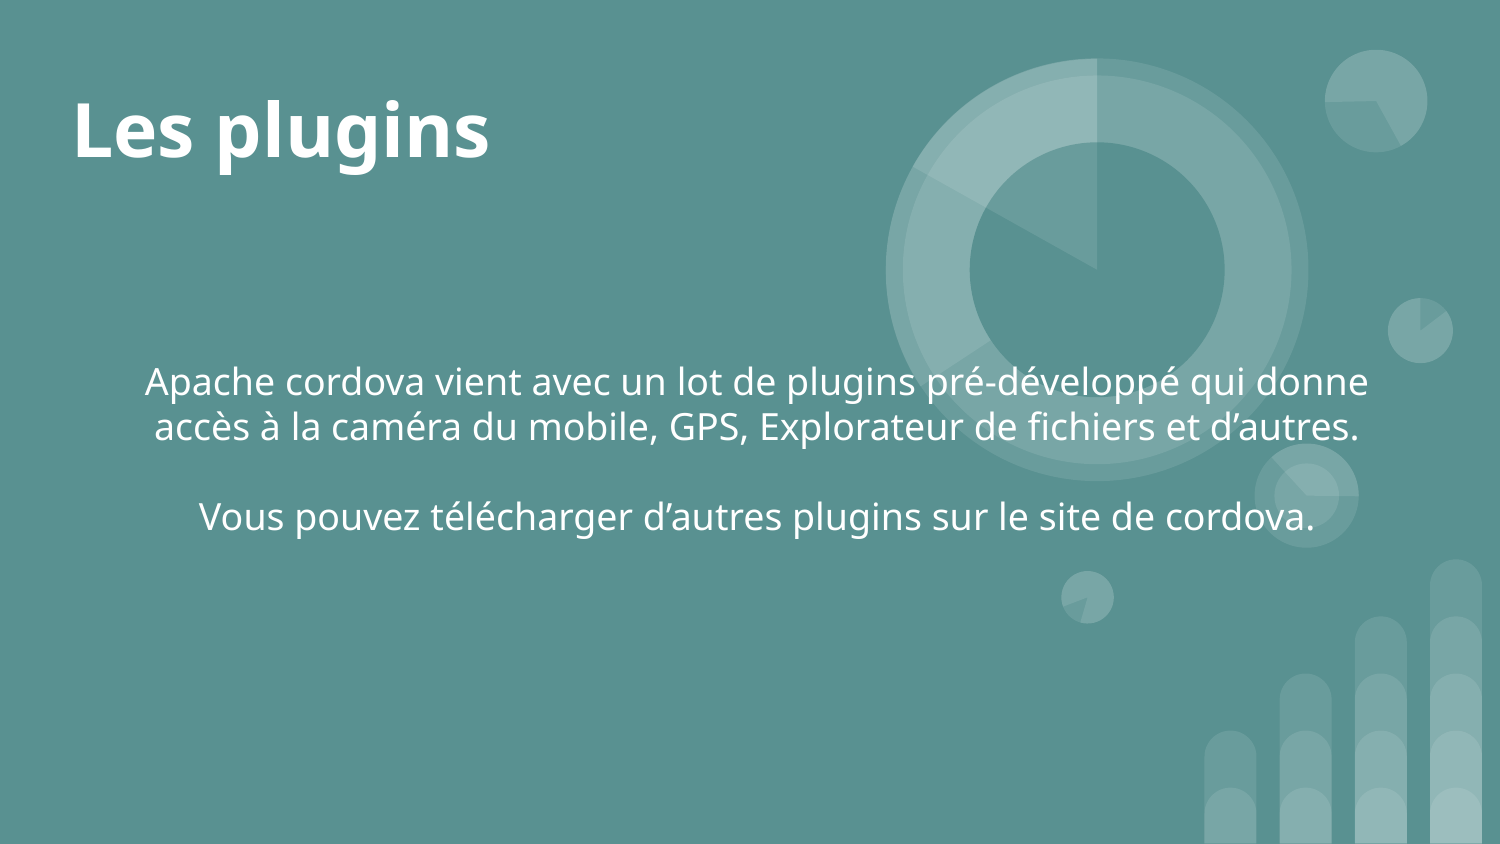

# Les plugins
Apache cordova vient avec un lot de plugins pré-développé qui donne accès à la caméra du mobile, GPS, Explorateur de fichiers et d’autres.
Vous pouvez télécharger d’autres plugins sur le site de cordova.